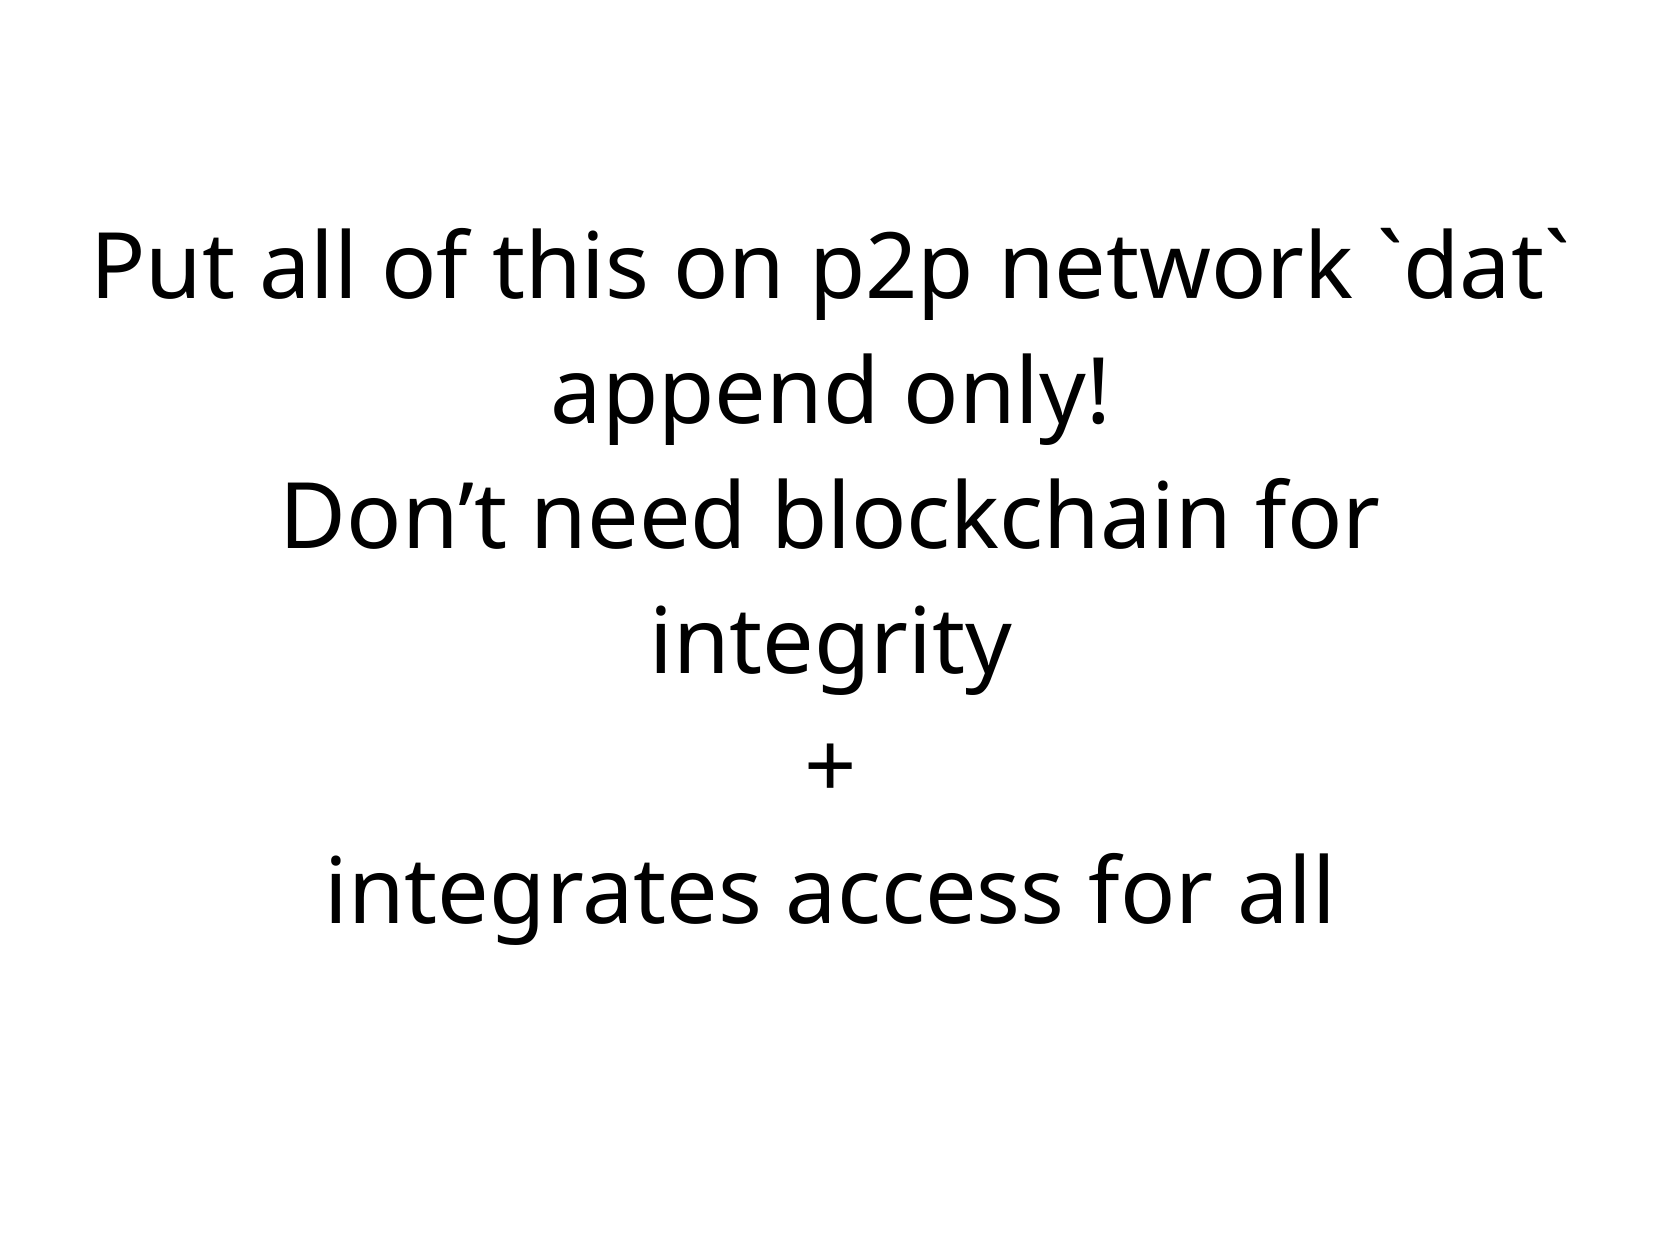

# Put all of this on p2p network `dat` append only! Don’t need blockchain for integrity + integrates access for all